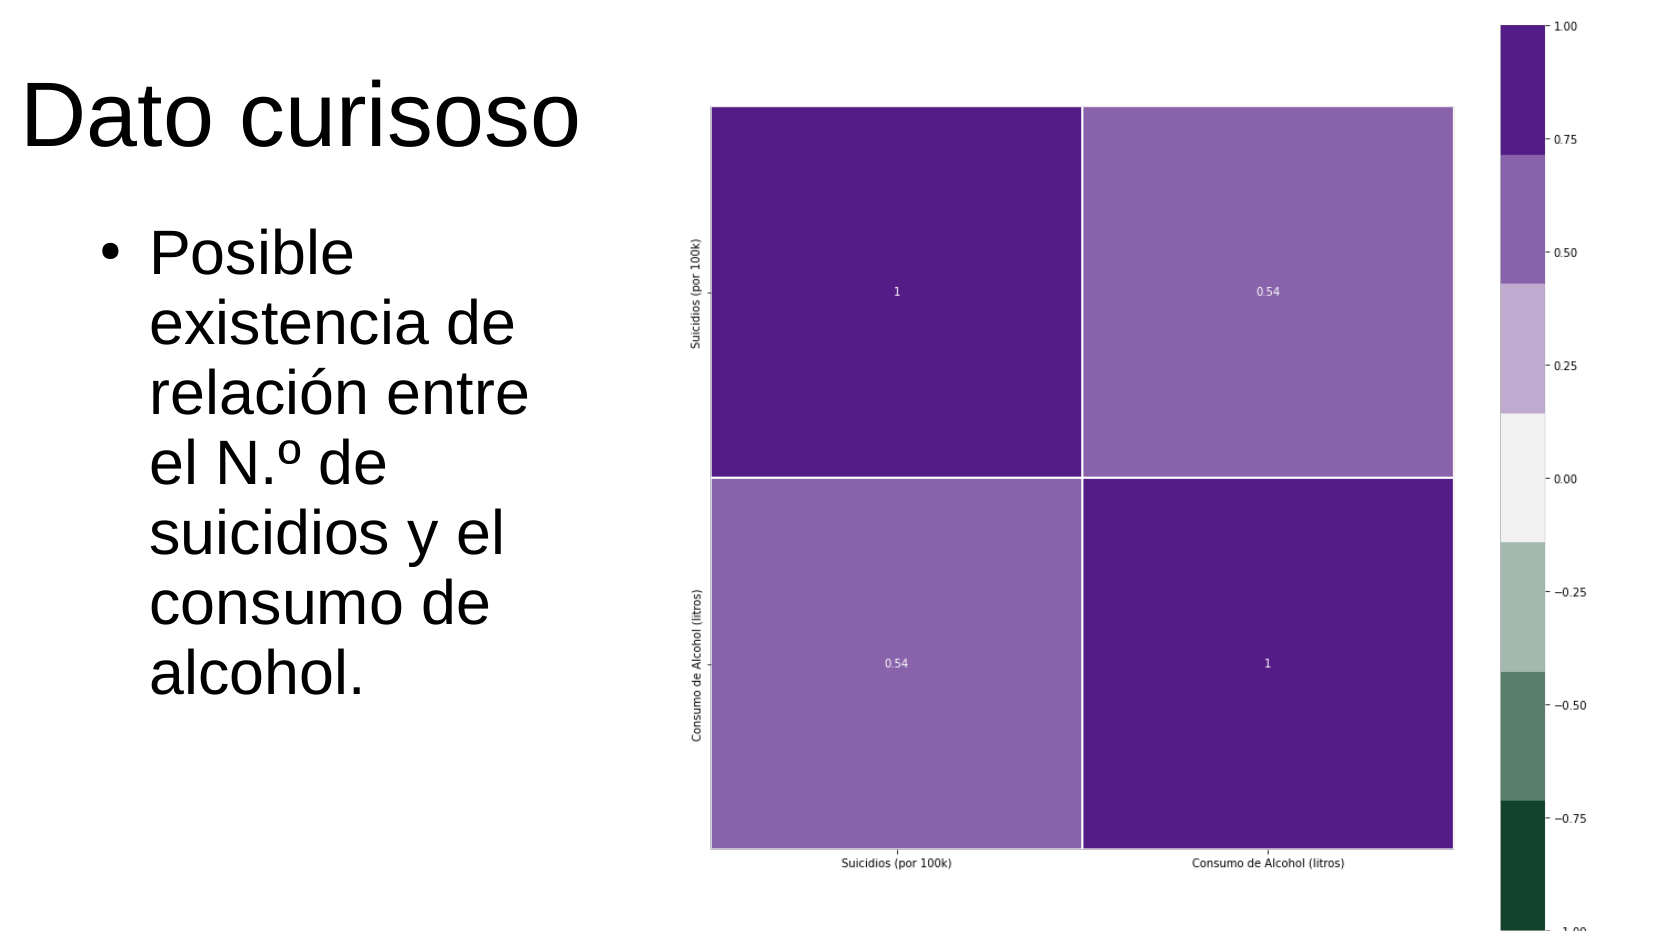

# Dato curisoso
Posible existencia de relación entre el N.º de suicidios y el consumo de alcohol.